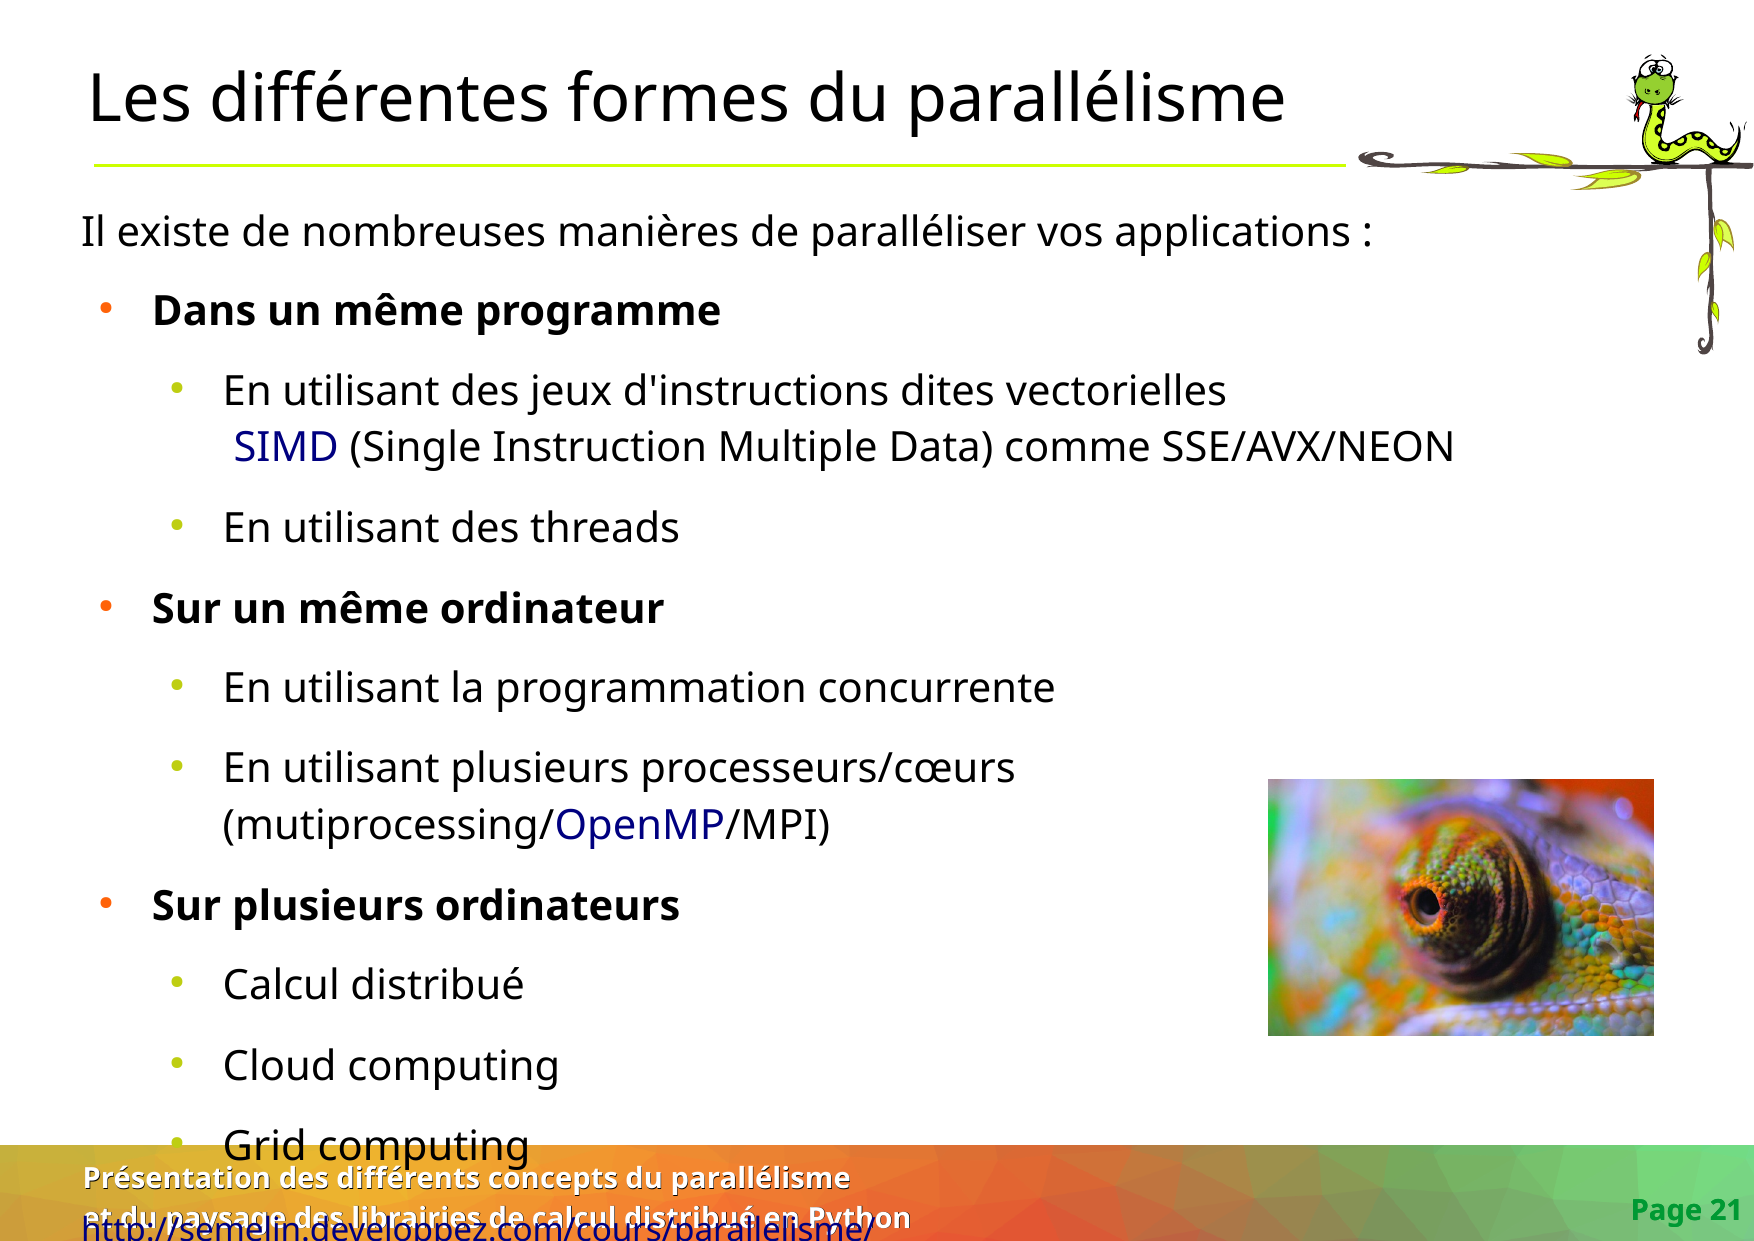

# Les différentes formes du parallélisme
Il existe de nombreuses manières de paralléliser vos applications :
Dans un même programme
En utilisant des jeux d'instructions dites vectorielles
 SIMD (Single Instruction Multiple Data) comme SSE/AVX/NEON
En utilisant des threads
Sur un même ordinateur
En utilisant la programmation concurrente
En utilisant plusieurs processeurs/cœurs
(mutiprocessing/OpenMP/MPI)
Sur plusieurs ordinateurs
Calcul distribué
Cloud computing
Grid computing
http://semelin.developpez.com/cours/parallelisme/
21